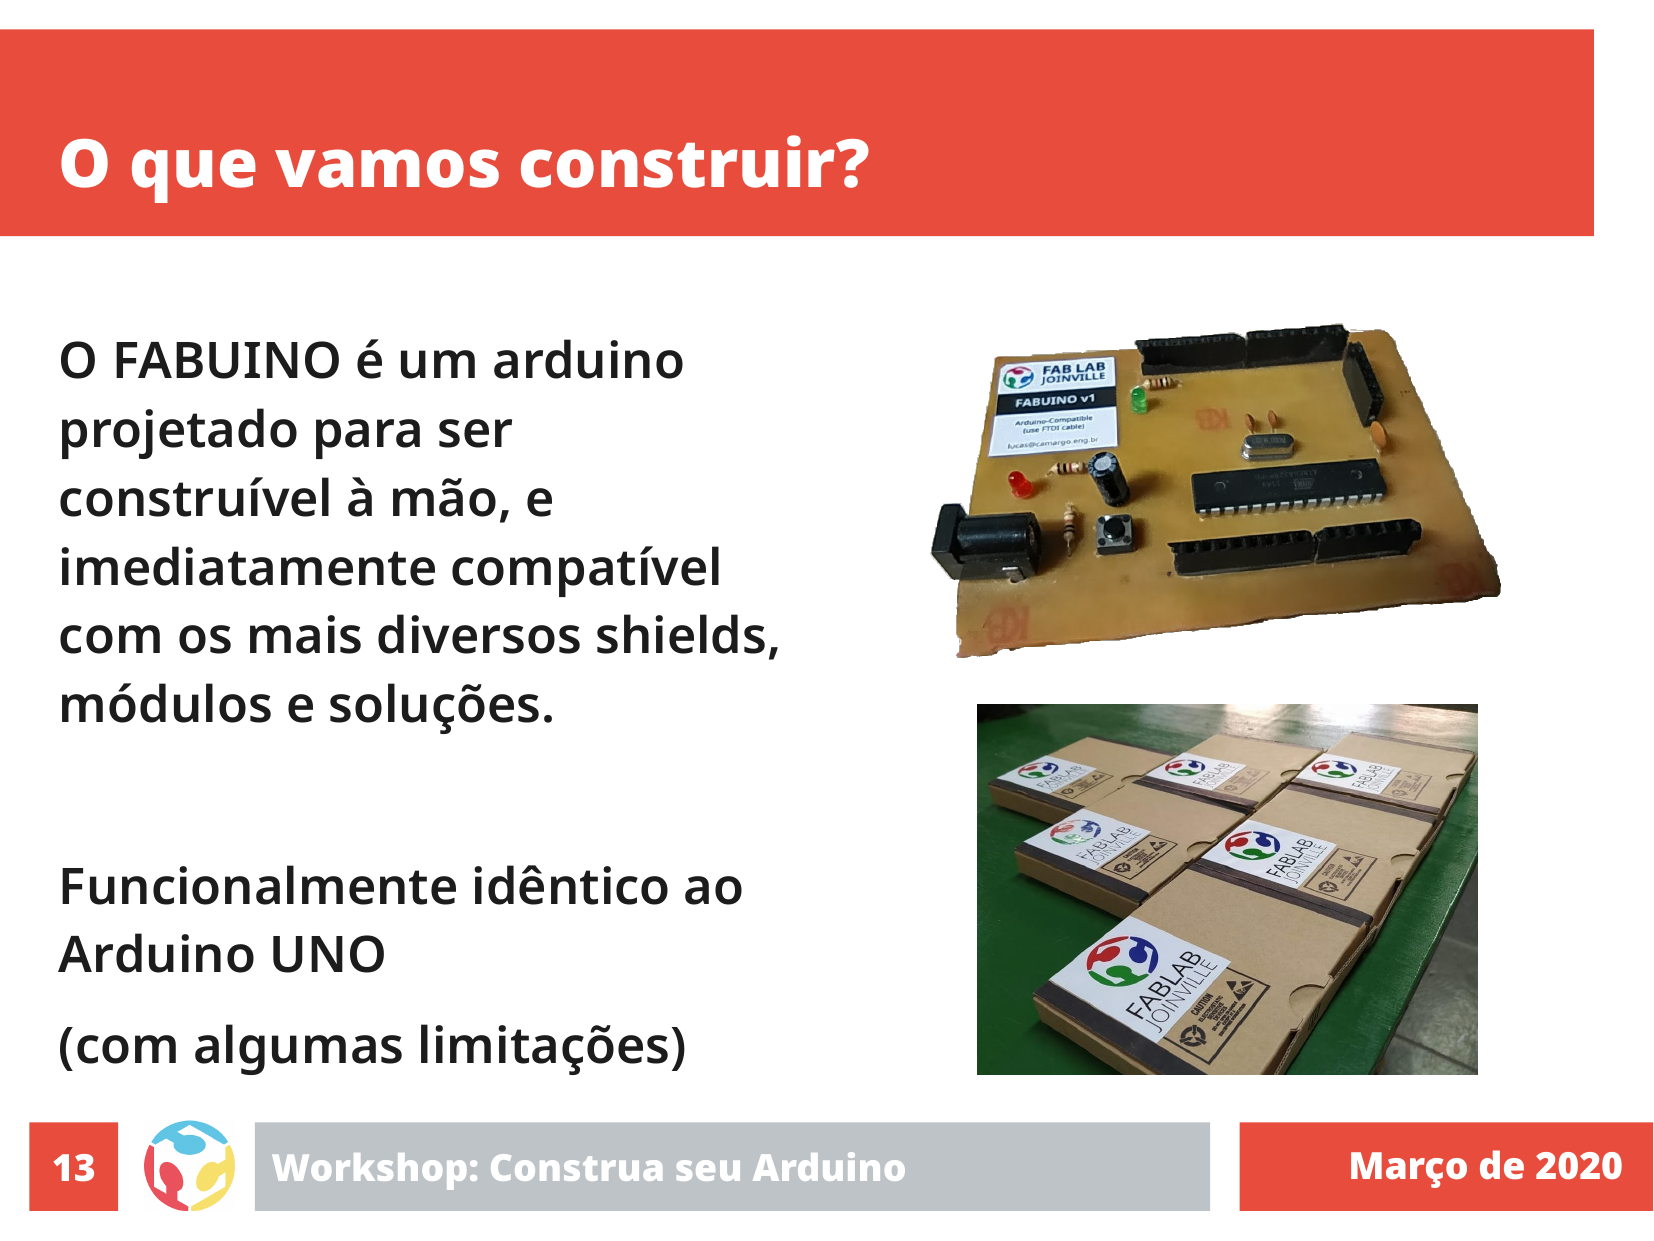

# O que vamos construir?
O FABUINO é um arduino projetado para ser construível à mão, e imediatamente compatível com os mais diversos shields, módulos e soluções.
Funcionalmente idêntico ao Arduino UNO
(com algumas limitações)
13
Workshop: Construa seu Arduino
Março de 2020